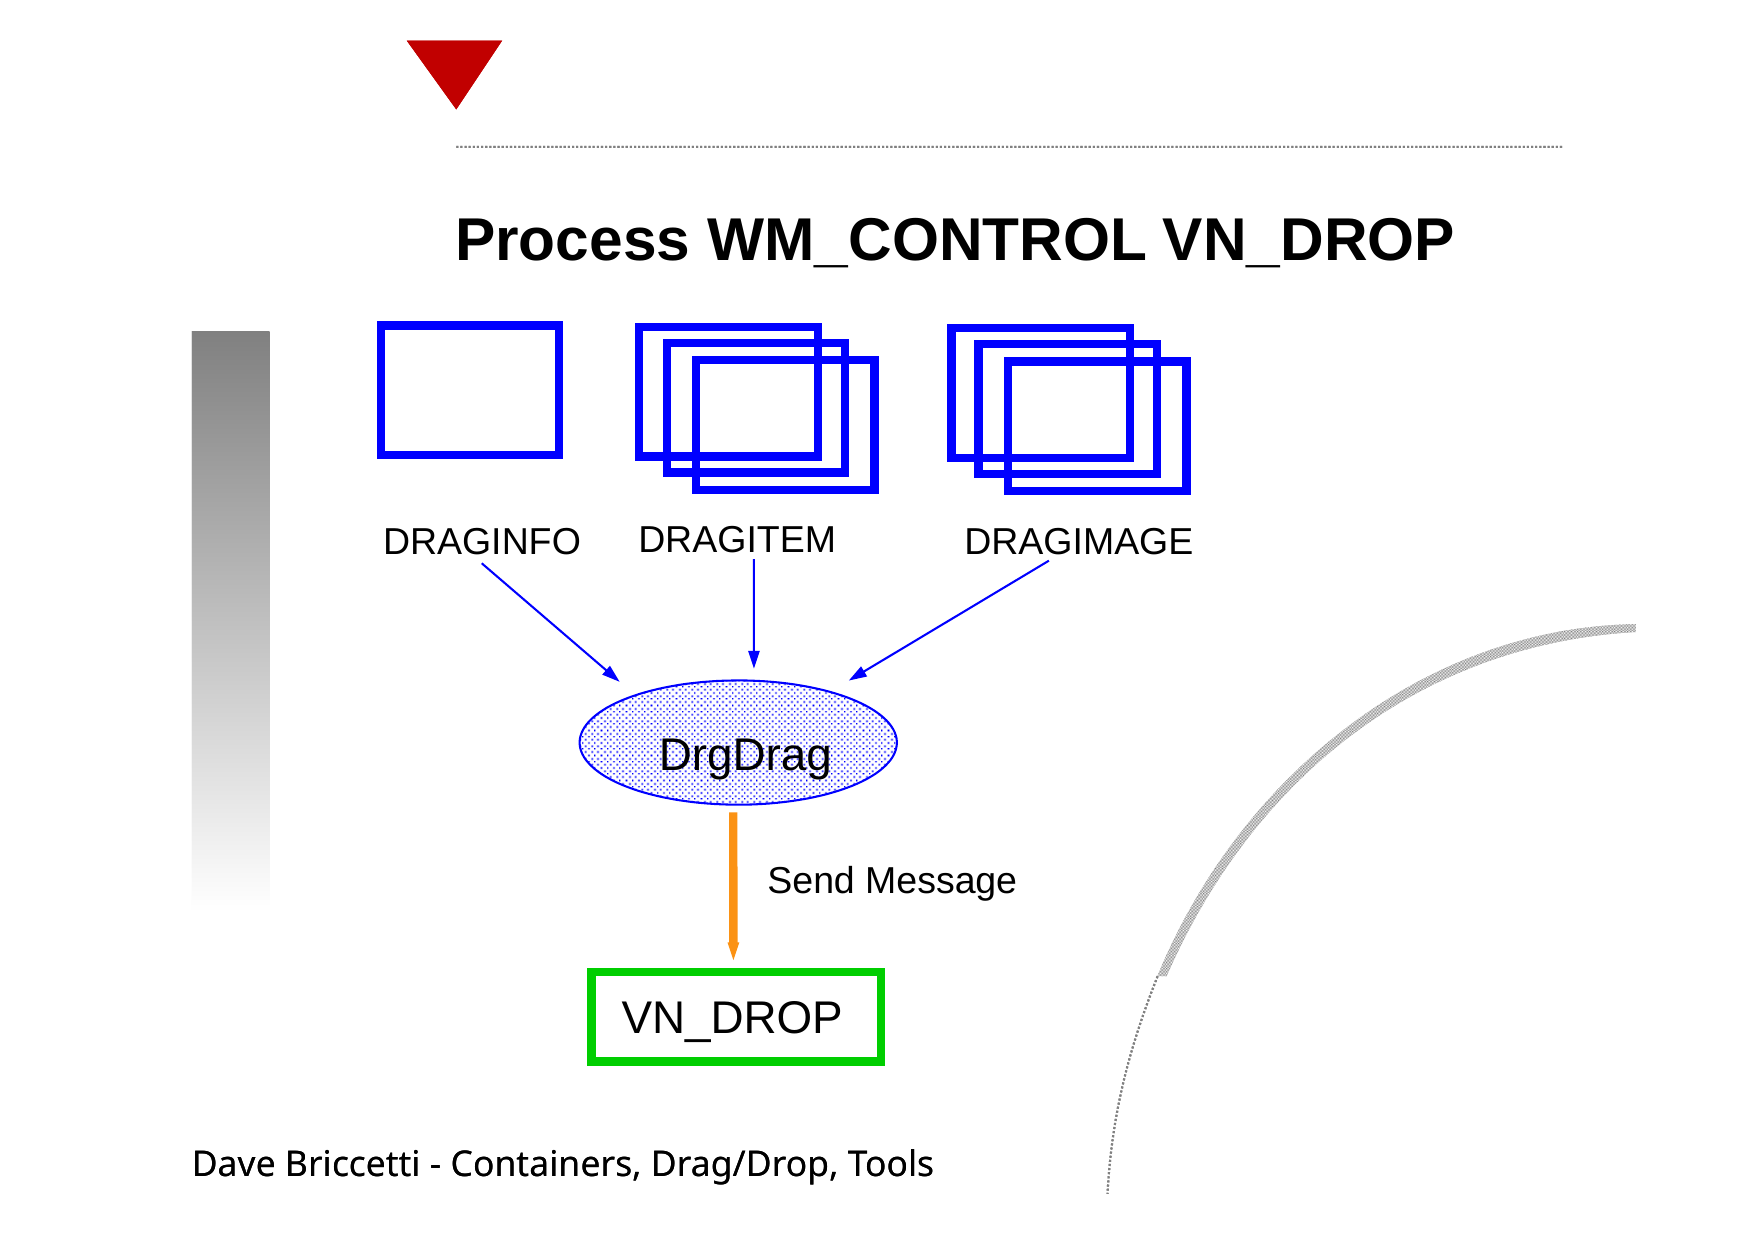

Process WM_CONTROL VN_DROP
DRAGITEM
DRAGINFO
DRAGIMAGE
DrgDrag
Send Message
VN_DROP
Dave Briccetti - Containers, Drag/Drop, Tools